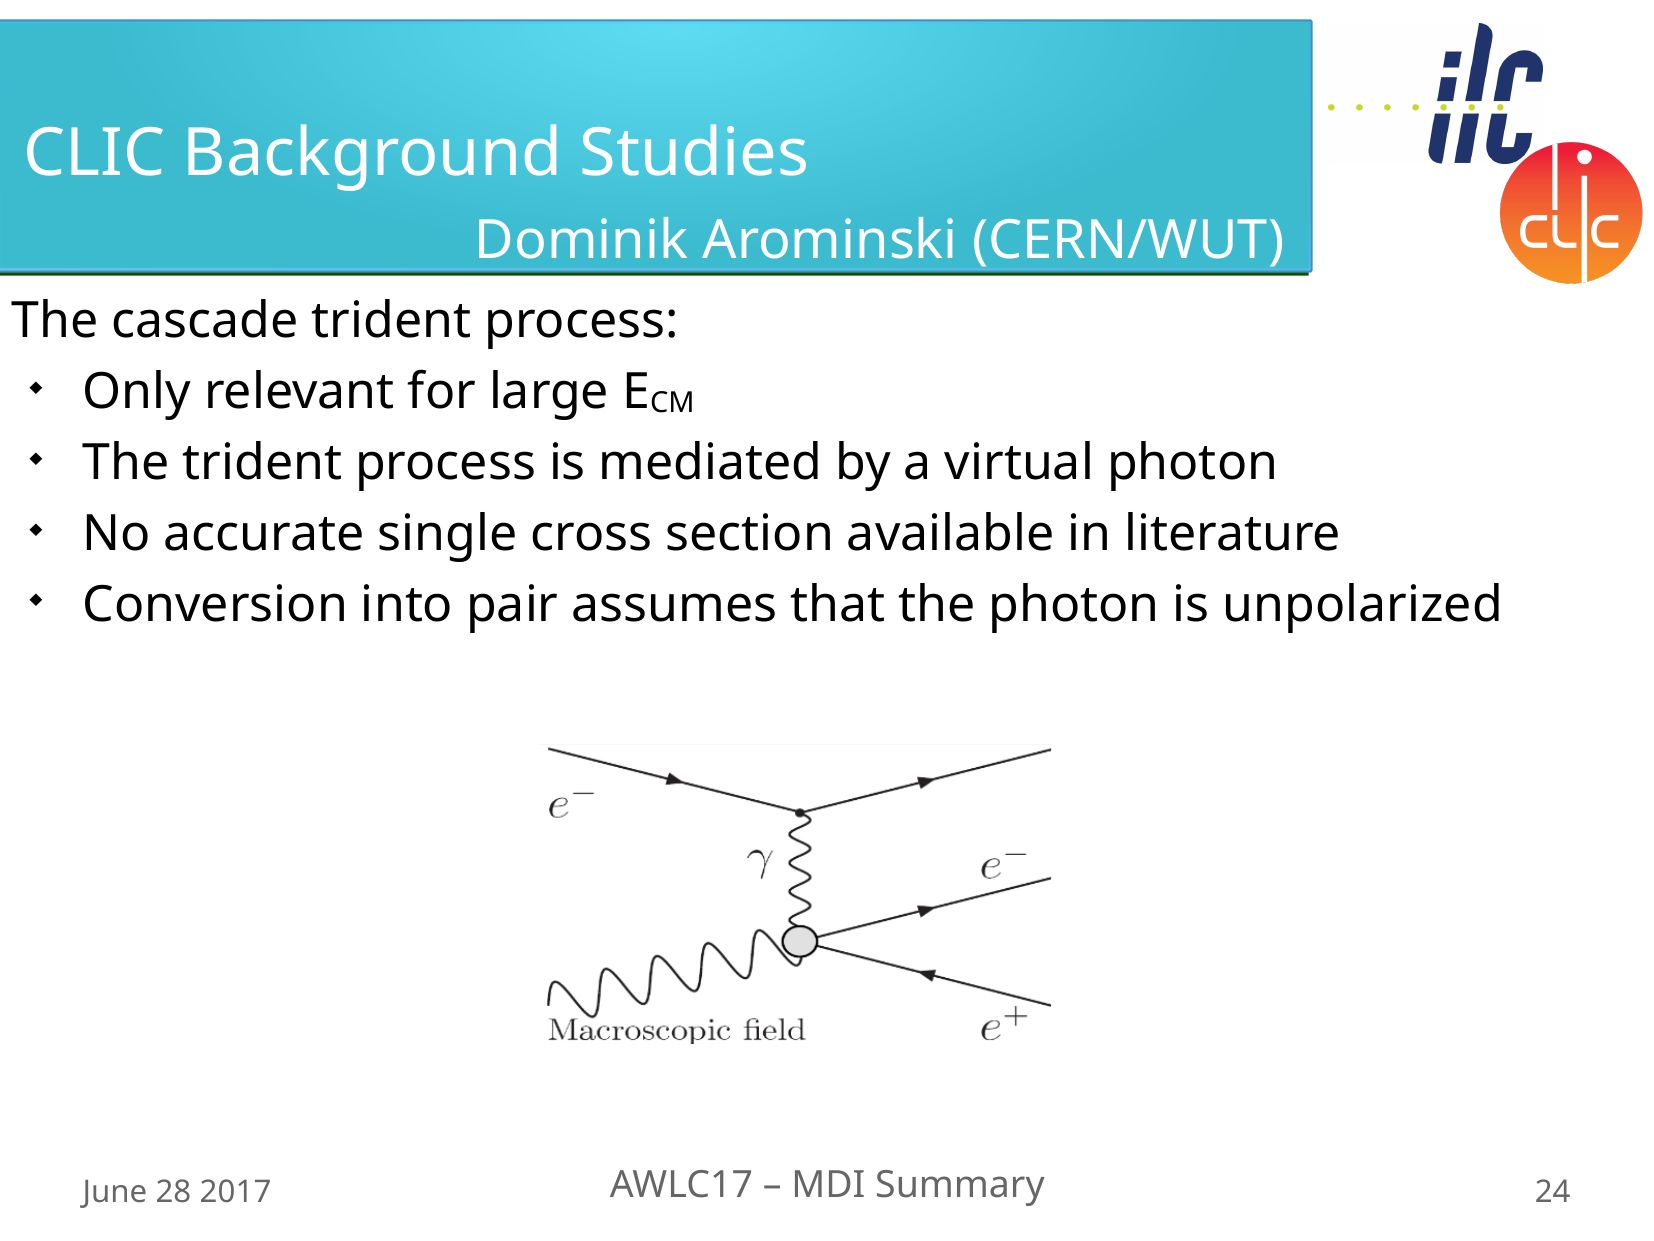

# CLIC Background Studies
Dominik Arominski (CERN/WUT)
The cascade trident process:
Only relevant for large ECM
The trident process is mediated by a virtual photon
No accurate single cross section available in literature
Conversion into pair assumes that the photon is unpolarized
24